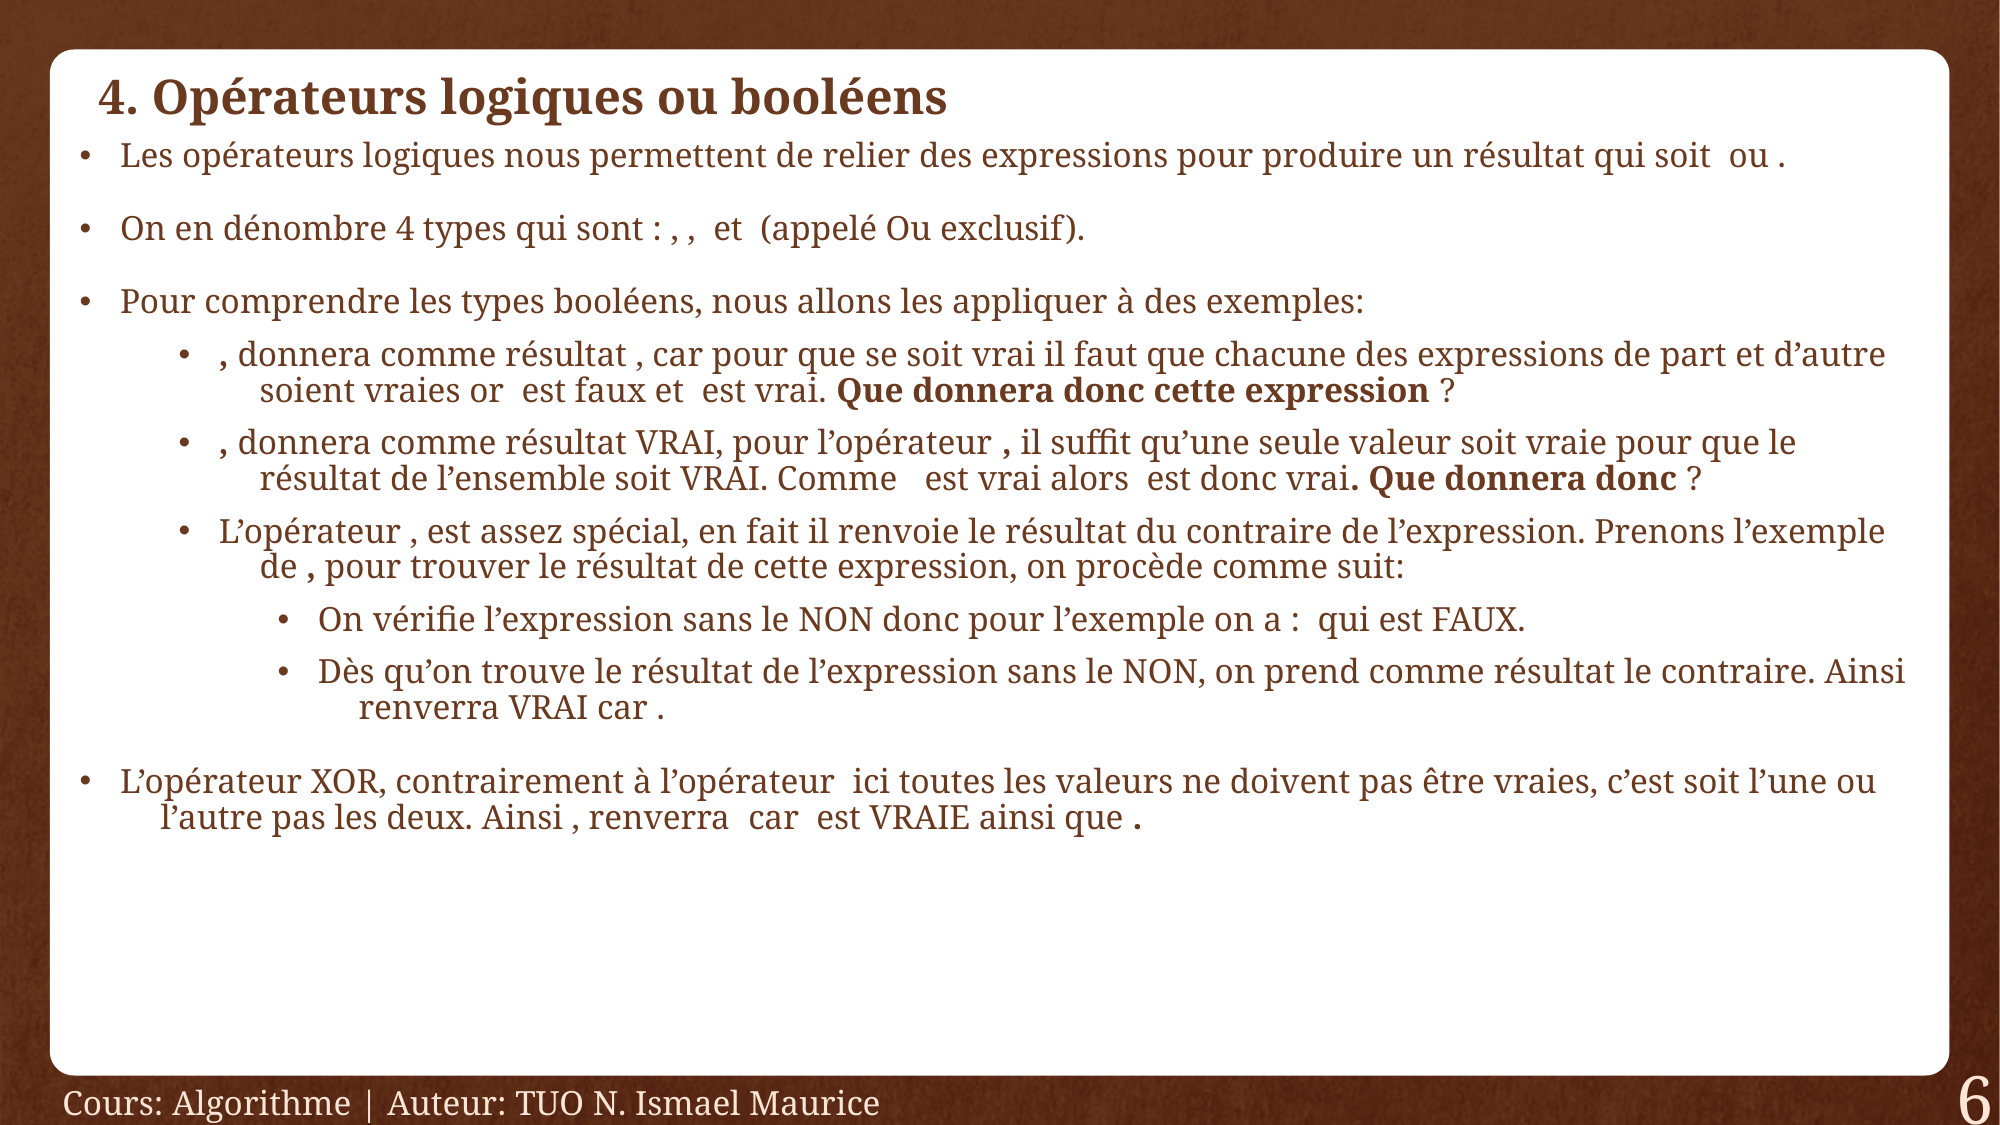

# 4. Opérateurs logiques ou booléens
Les opérateurs logiques nous permettent de relier des expressions pour produire un résultat qui soit ou .
On en dénombre 4 types qui sont : , , et (appelé Ou exclusif).
Pour comprendre les types booléens, nous allons les appliquer à des exemples:
, donnera comme résultat , car pour que se soit vrai il faut que chacune des expressions de part et d’autre soient vraies or est faux et est vrai. Que donnera donc cette expression ?
, donnera comme résultat VRAI, pour l’opérateur , il suffit qu’une seule valeur soit vraie pour que le résultat de l’ensemble soit VRAI. Comme est vrai alors est donc vrai. Que donnera donc ?
L’opérateur , est assez spécial, en fait il renvoie le résultat du contraire de l’expression. Prenons l’exemple de , pour trouver le résultat de cette expression, on procède comme suit:
On vérifie l’expression sans le NON donc pour l’exemple on a : qui est FAUX.
Dès qu’on trouve le résultat de l’expression sans le NON, on prend comme résultat le contraire. Ainsi renverra VRAI car .
L’opérateur XOR, contrairement à l’opérateur ici toutes les valeurs ne doivent pas être vraies, c’est soit l’une ou l’autre pas les deux. Ainsi , renverra car est VRAIE ainsi que .
Cours: Algorithme | Auteur: TUO N. Ismael Maurice